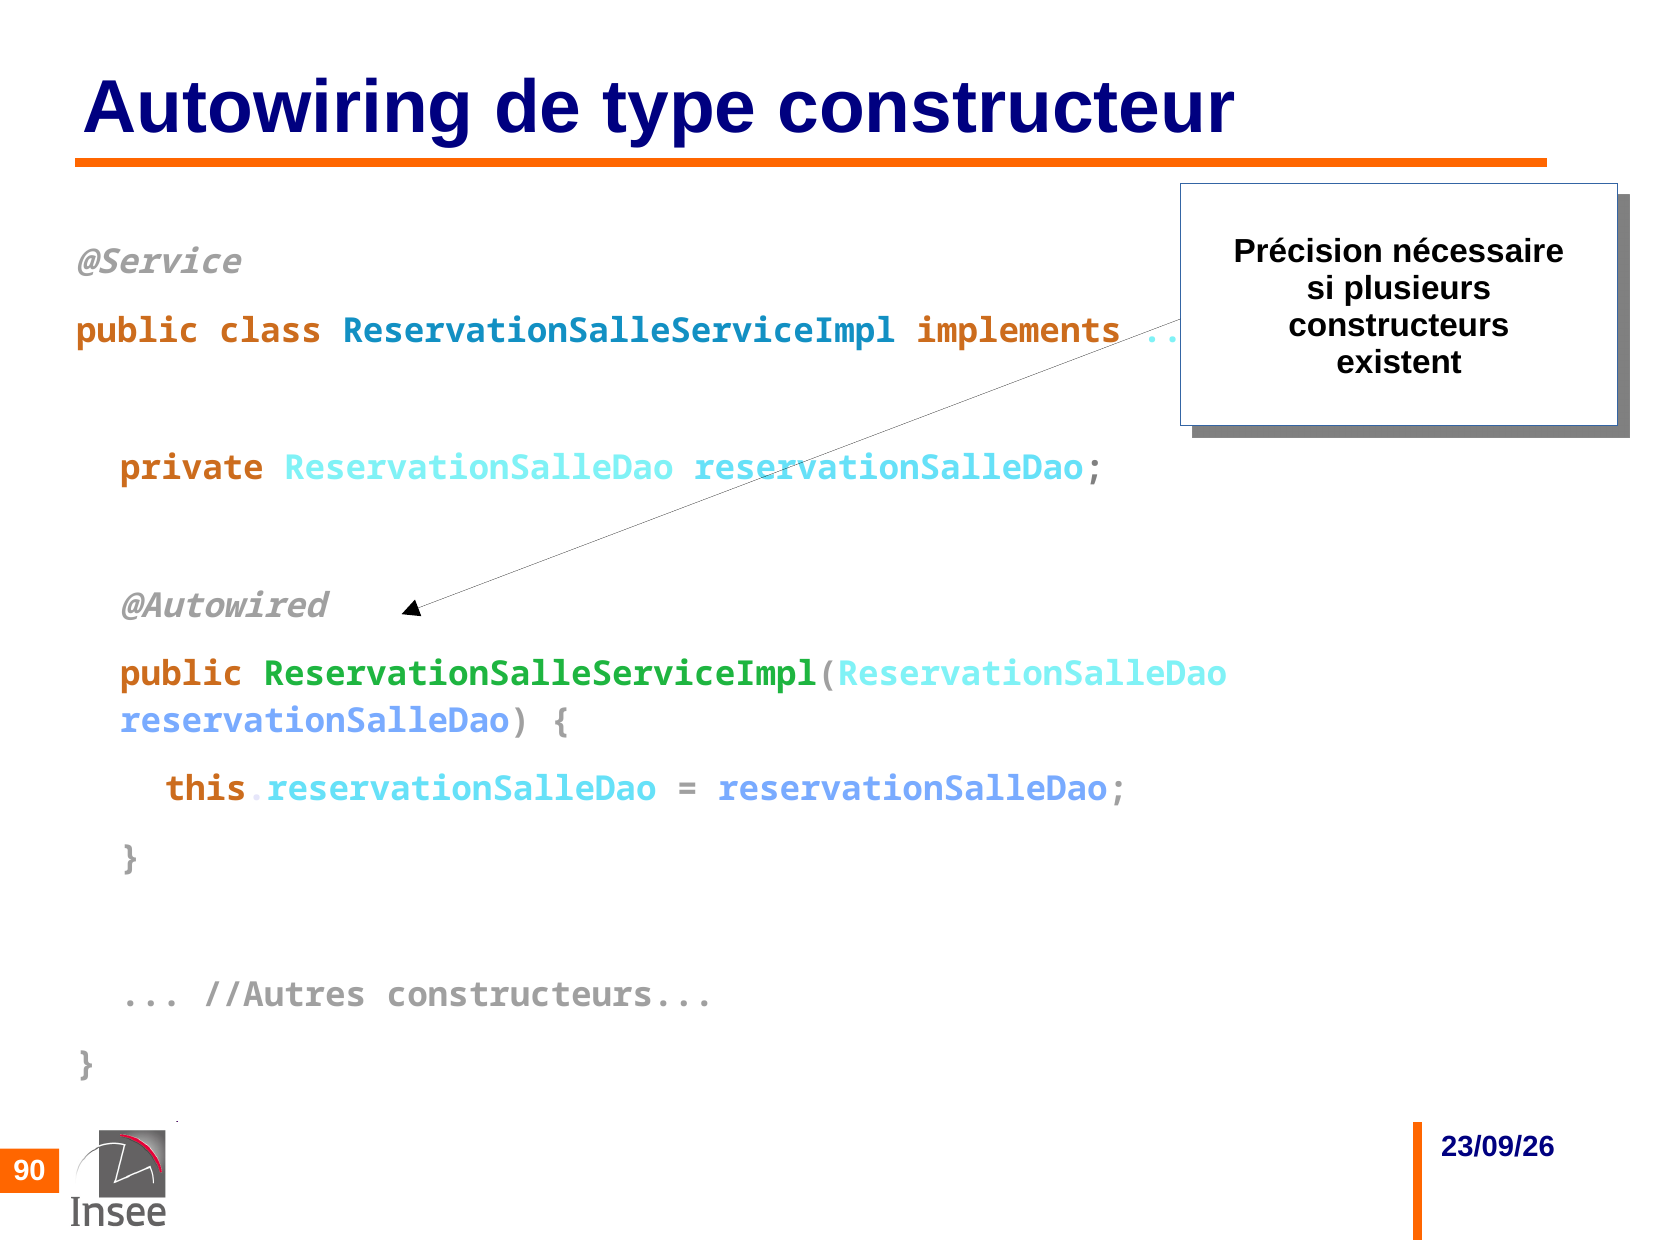

# Autowiring de type constructeur
Précision nécessaire si plusieurs constructeurs existent
@Service
public class ReservationSalleServiceImpl implements ...{
private ReservationSalleDao reservationSalleDao;
@Autowired
public ReservationSalleServiceImpl(ReservationSalleDao reservationSalleDao) {
this.reservationSalleDao = reservationSalleDao;
}
... //Autres constructeurs...
}
90